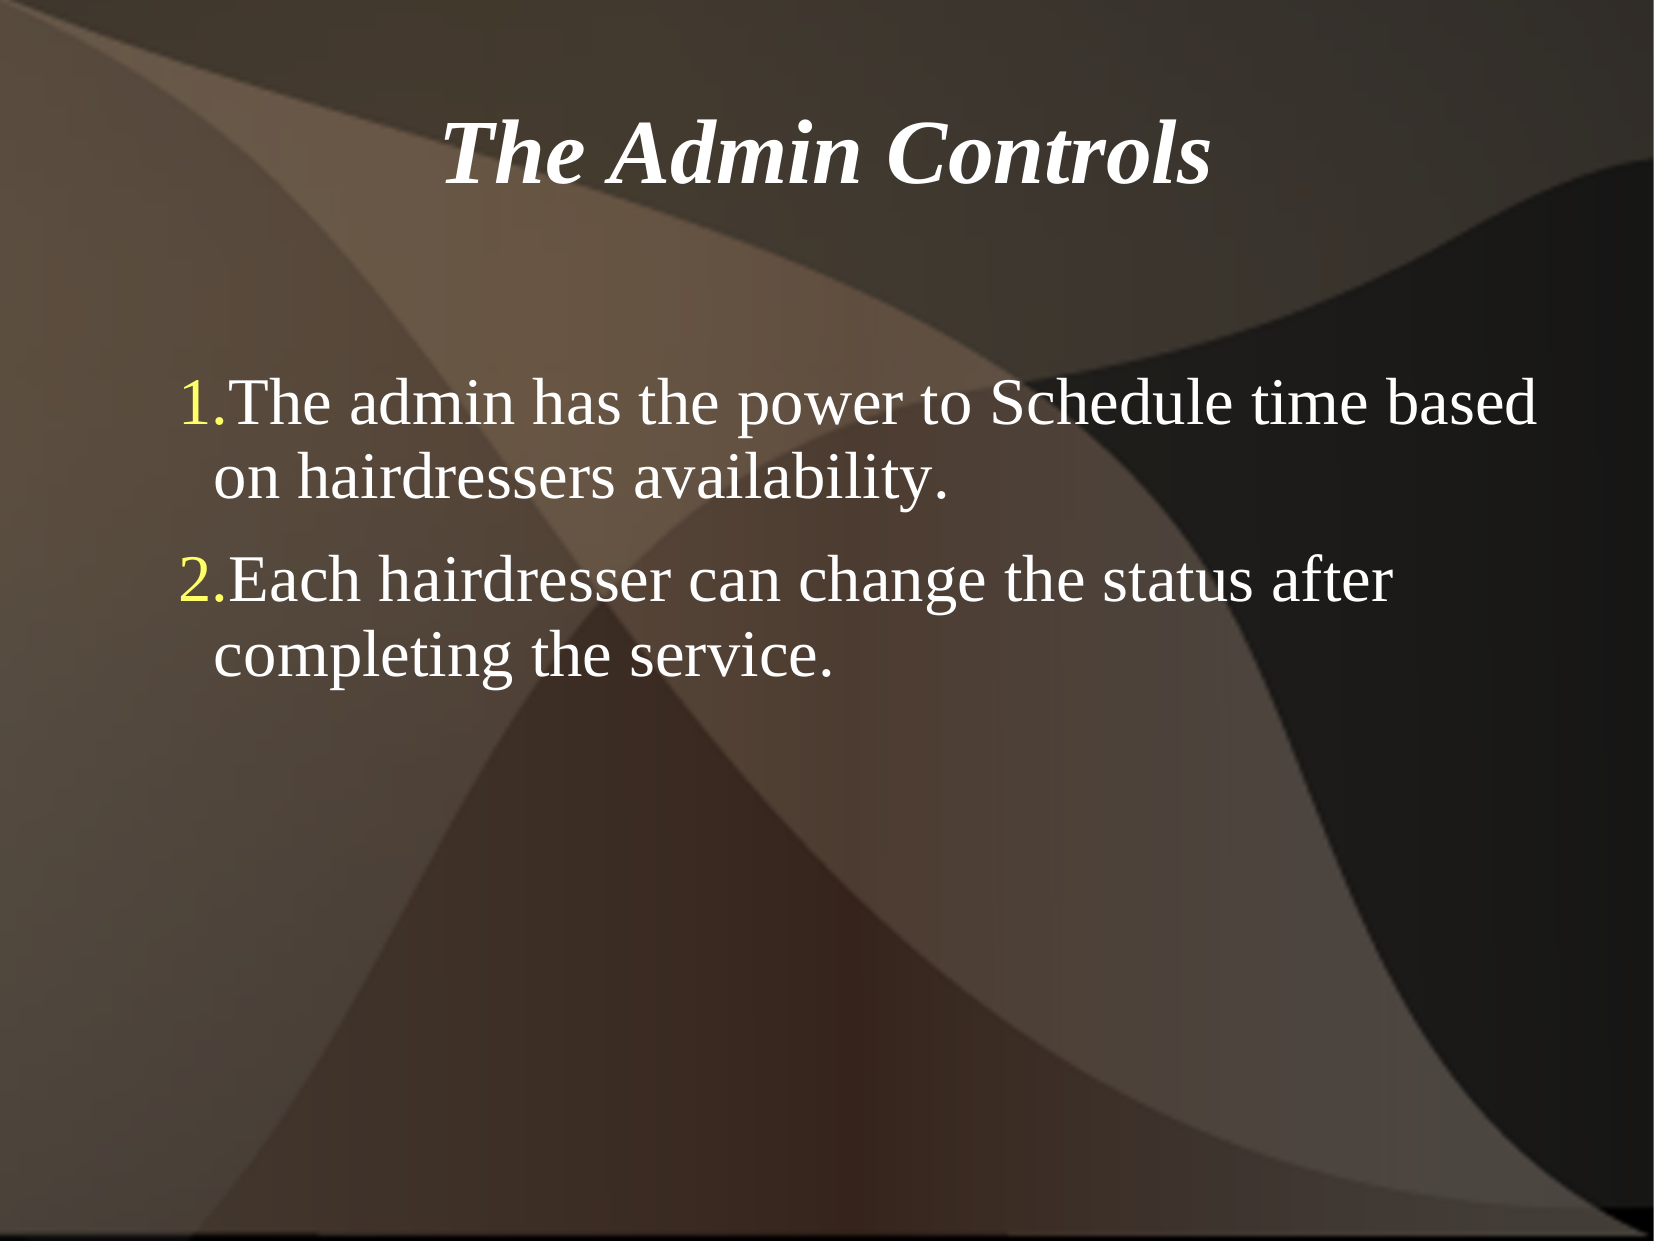

# The Admin Controls
The admin has the power to Schedule time based on hairdressers availability.
Each hairdresser can change the status after completing the service.